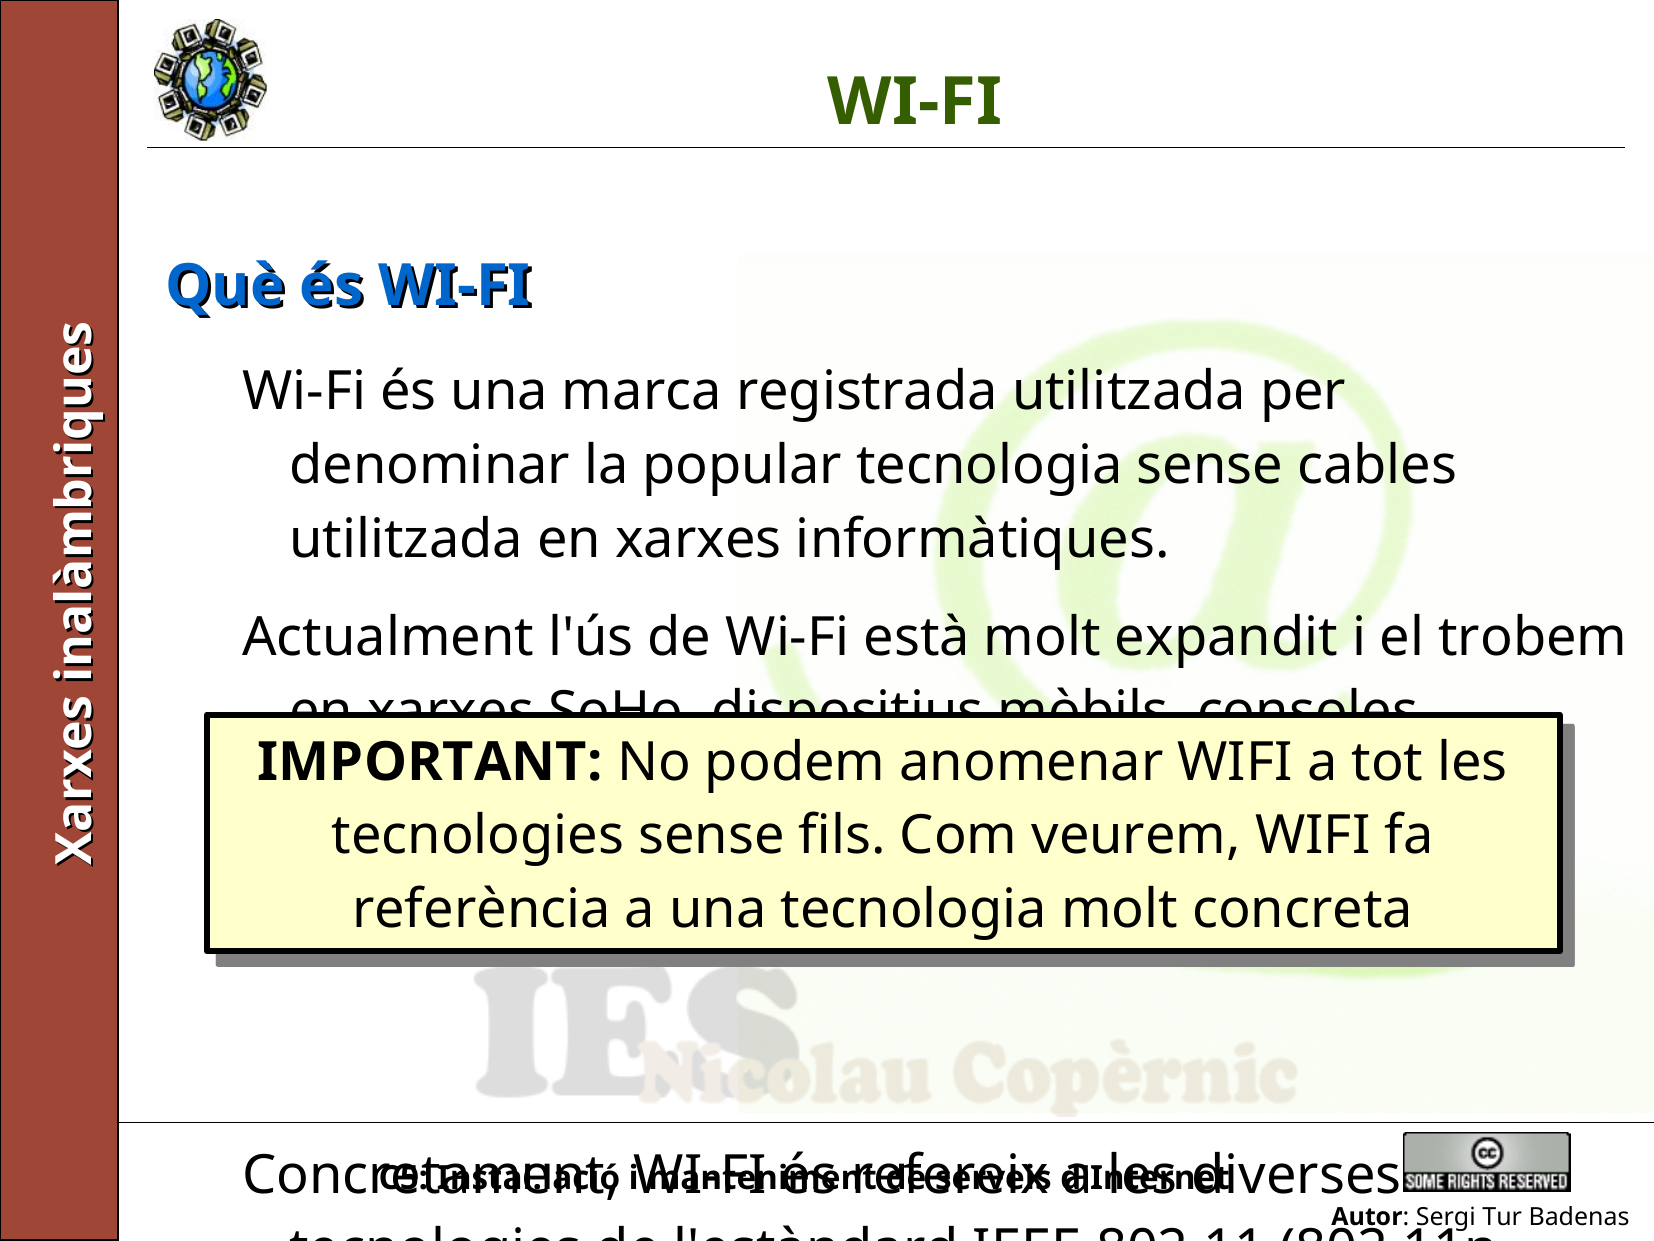

# WI-FI
Què és WI-FI
Wi-Fi és una marca registrada utilitzada per denominar la popular tecnologia sense cables utilitzada en xarxes informàtiques.
Actualment l'ús de Wi-Fi està molt expandit i el trobem en xarxes SoHo, dispositius mòbils, consoles, impressores i altres perifèrics de xarxa.
Concretament, WI-FI és refereix a les diverses tecnologies de l'estàndard IEEE 802.11 (802.11n, 802.11b, 802.11g, 802.11a...).
IMPORTANT: No podem anomenar WIFI a tot les tecnologies sense fils. Com veurem, WIFI fa referència a una tecnologia molt concreta